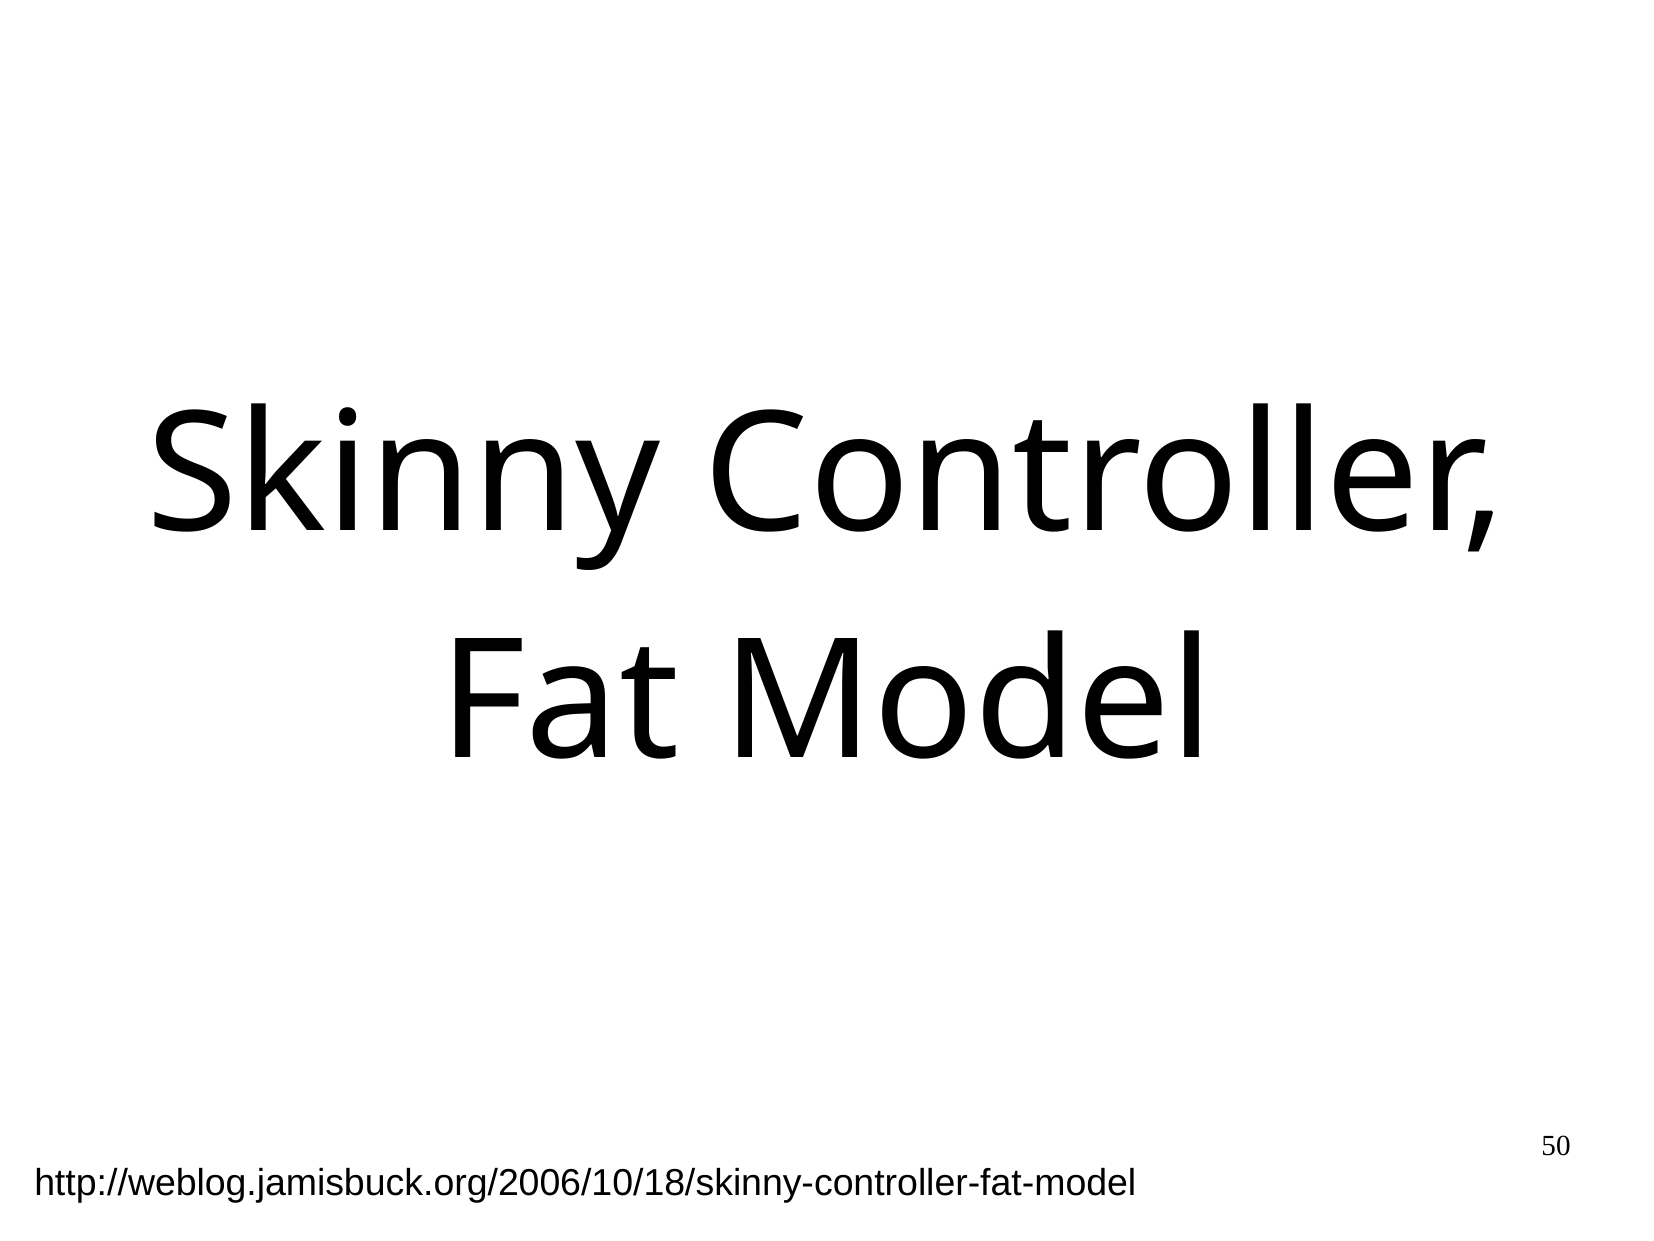

# Skinny Controller, Fat Model
50
http://weblog.jamisbuck.org/2006/10/18/skinny-controller-fat-model